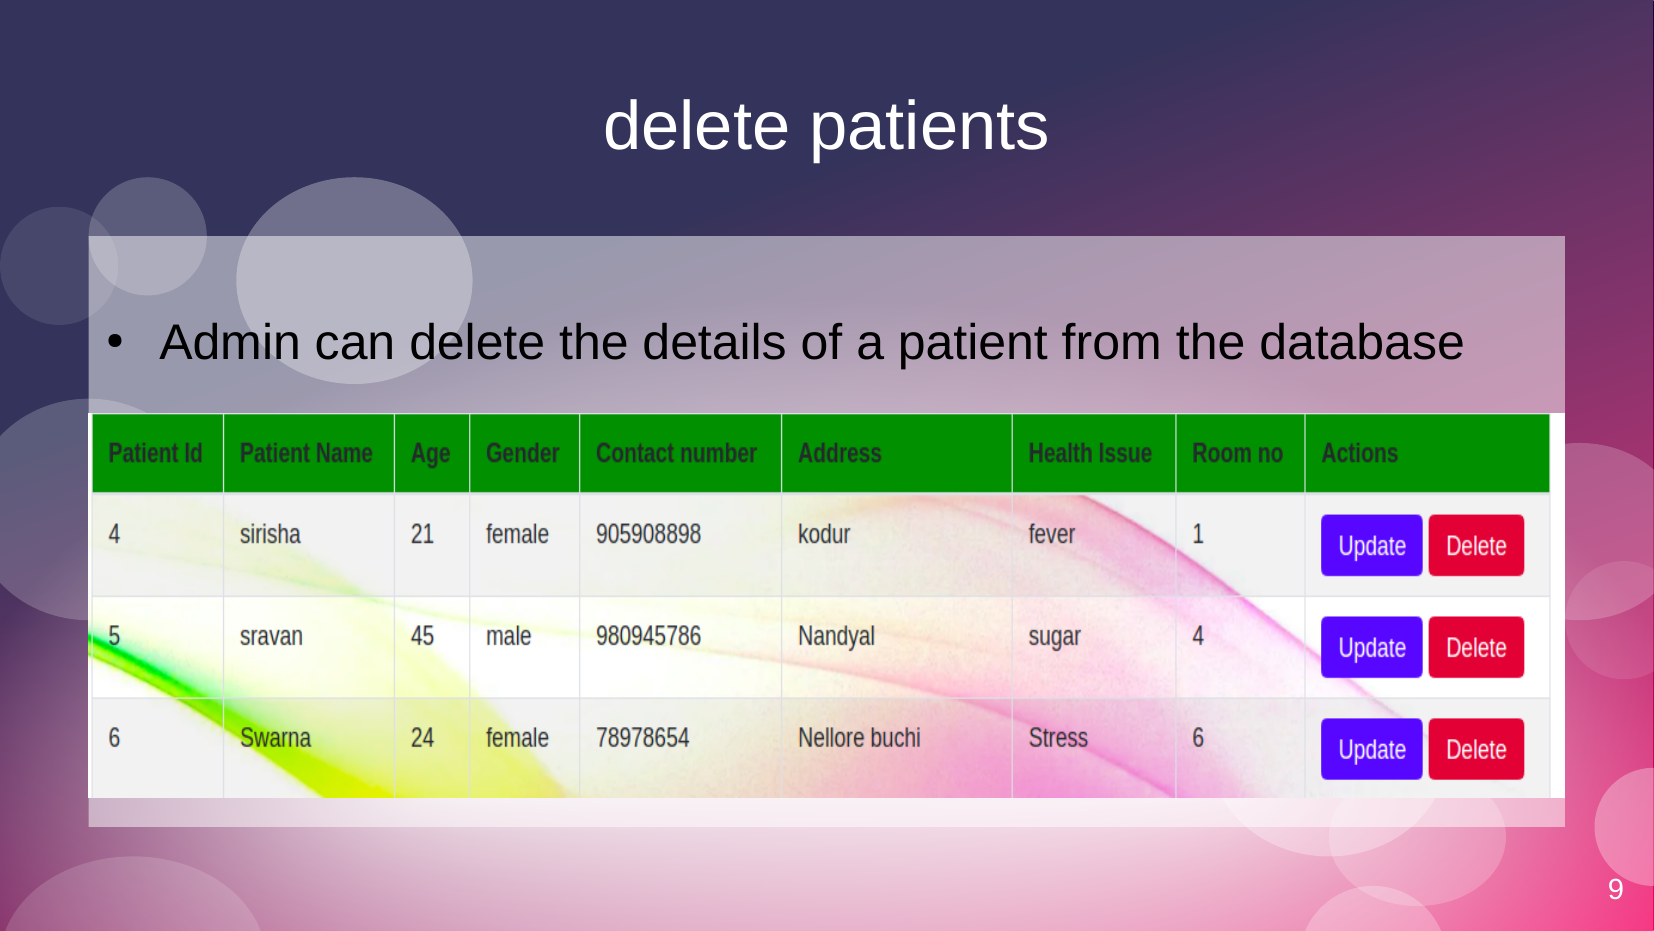

# delete patients
Admin can delete the details of a patient from the database